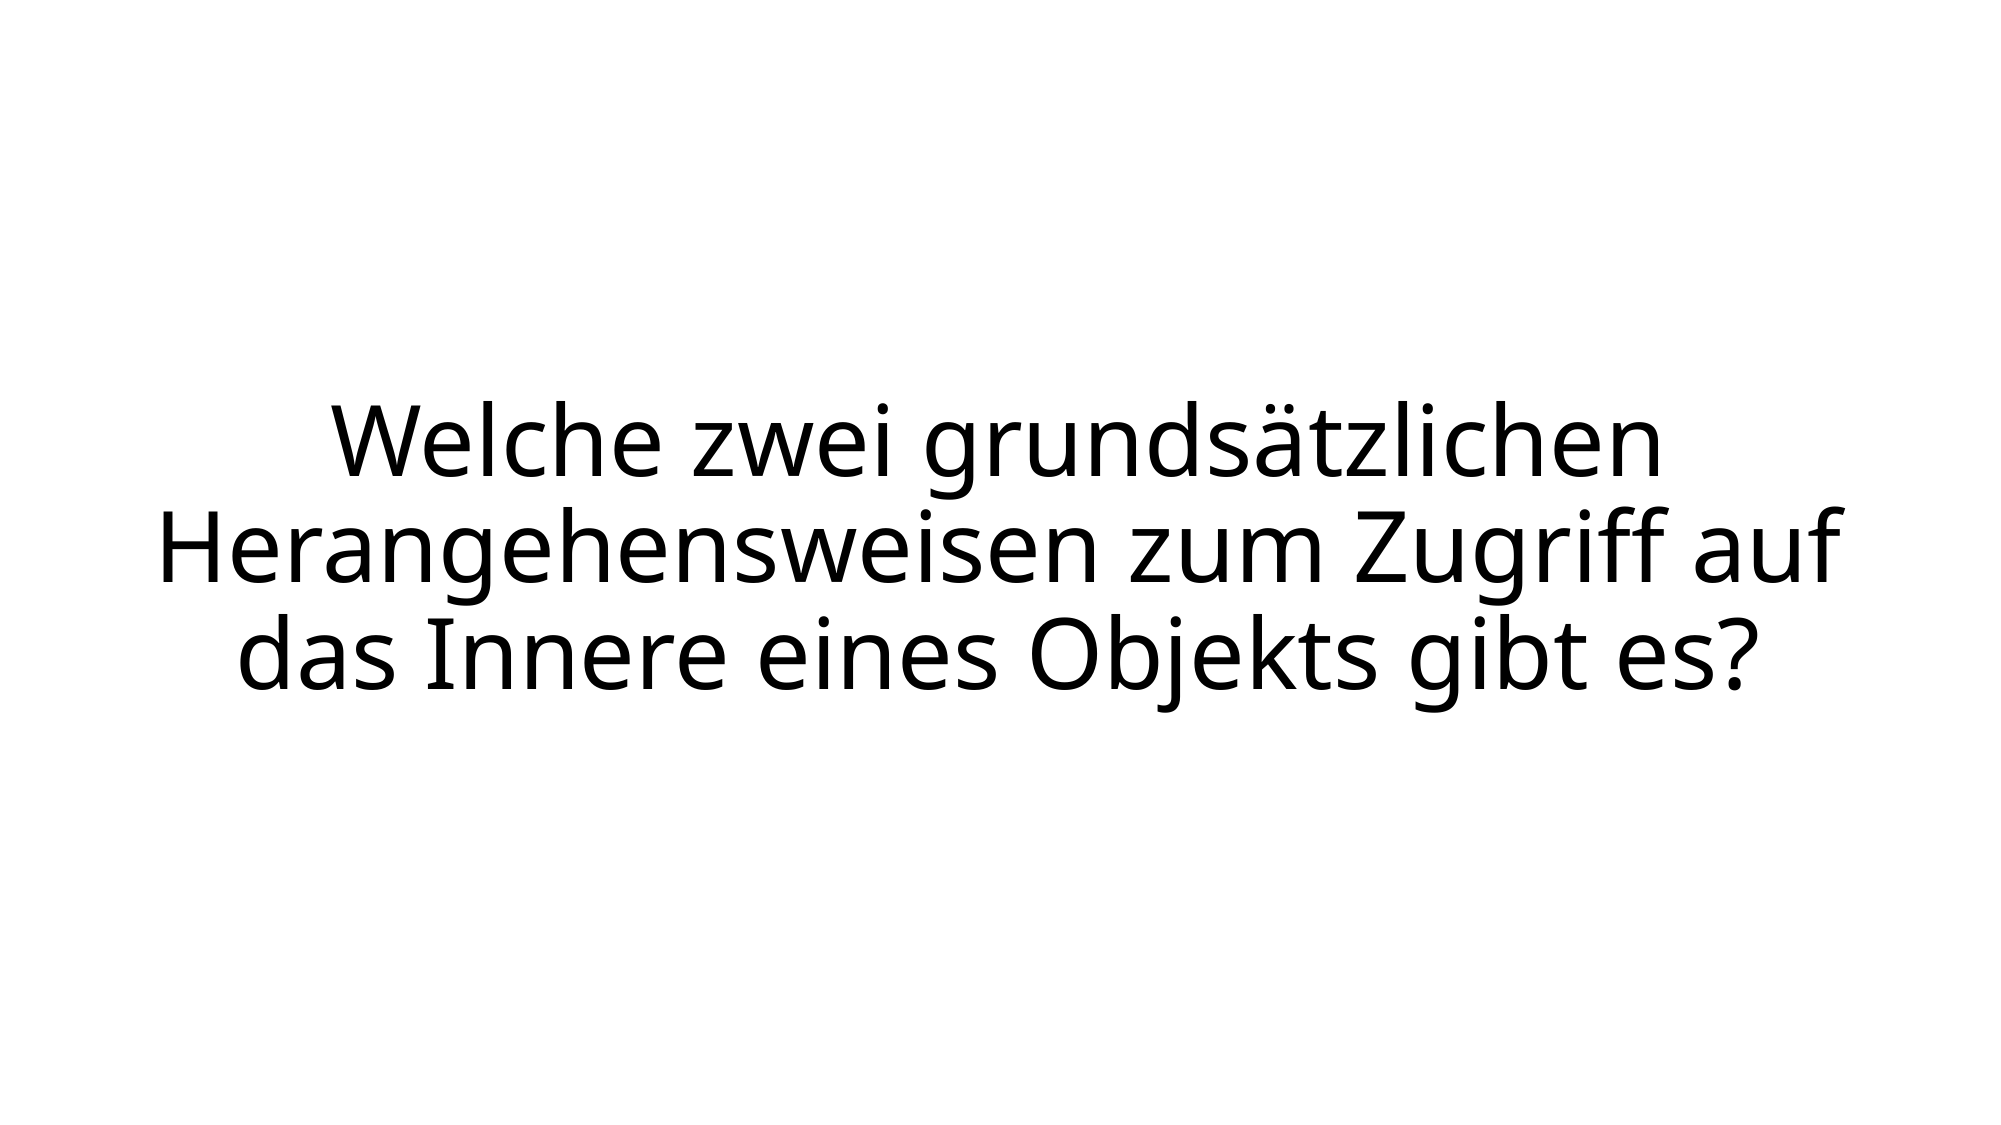

# Welche zwei grundsätzlichen Herangehensweisen zum Zugriff auf das Innere eines Objekts gibt es?